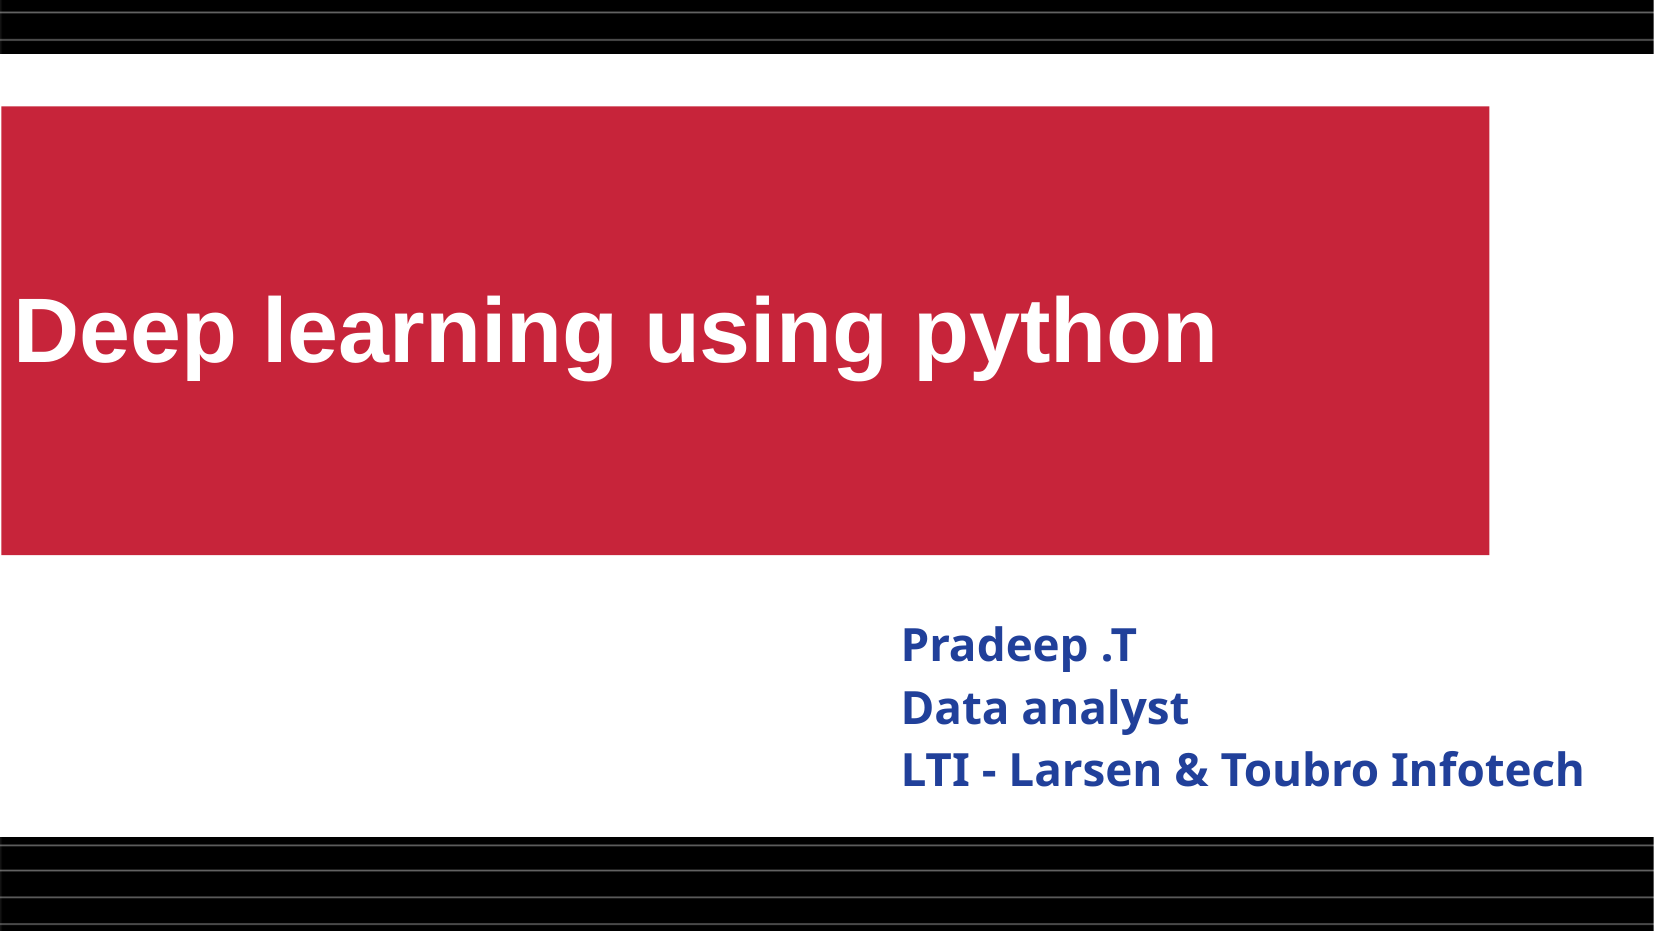

# Deep learning using python
Pradeep .T
Data analyst
LTI - Larsen & Toubro Infotech